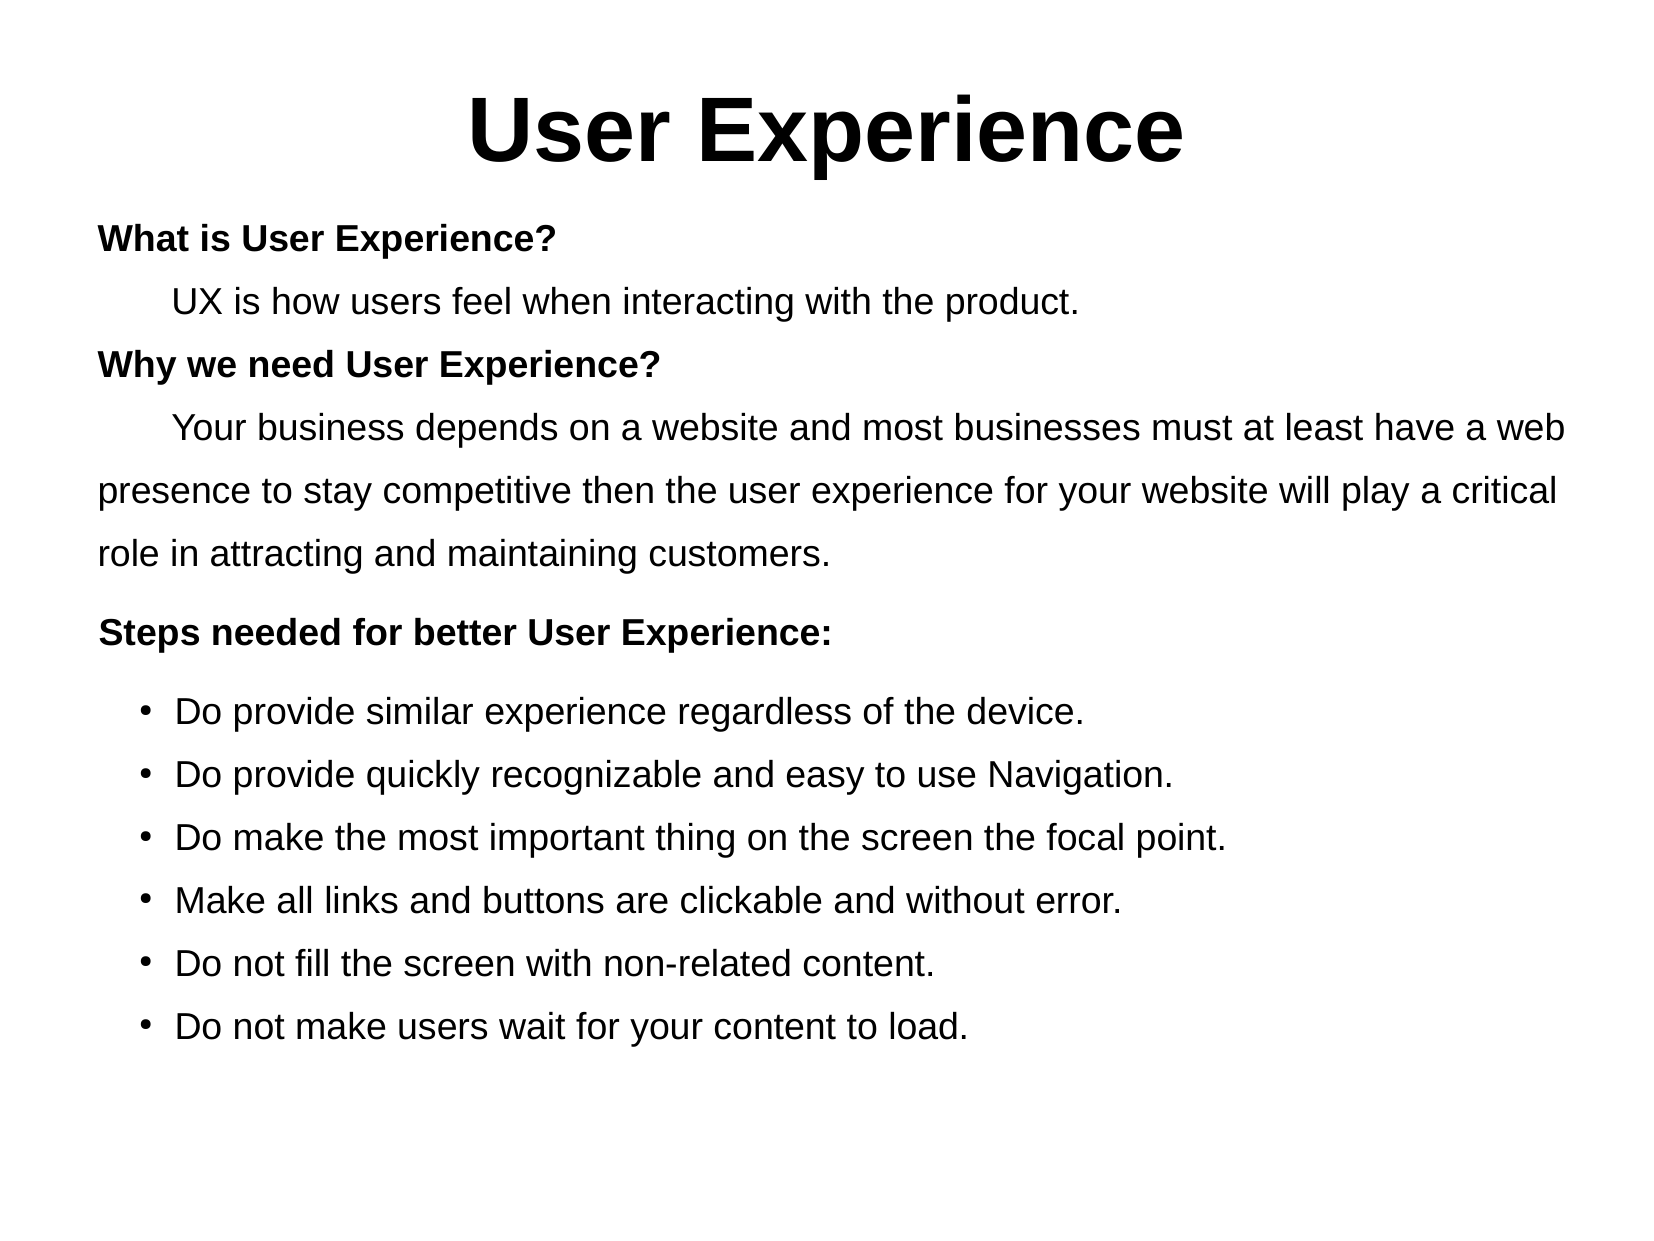

# User Experience
What is User Experience?
	UX is how users feel when interacting with the product.
Why we need User Experience?
	Your business depends on a website and most businesses must at least have a web presence to stay competitive then the user experience for your website will play a critical role in attracting and maintaining customers.
Steps needed for better User Experience:
Do provide similar experience regardless of the device.
Do provide quickly recognizable and easy to use Navigation.
Do make the most important thing on the screen the focal point.
Make all links and buttons are clickable and without error.
Do not fill the screen with non-related content.
Do not make users wait for your content to load.